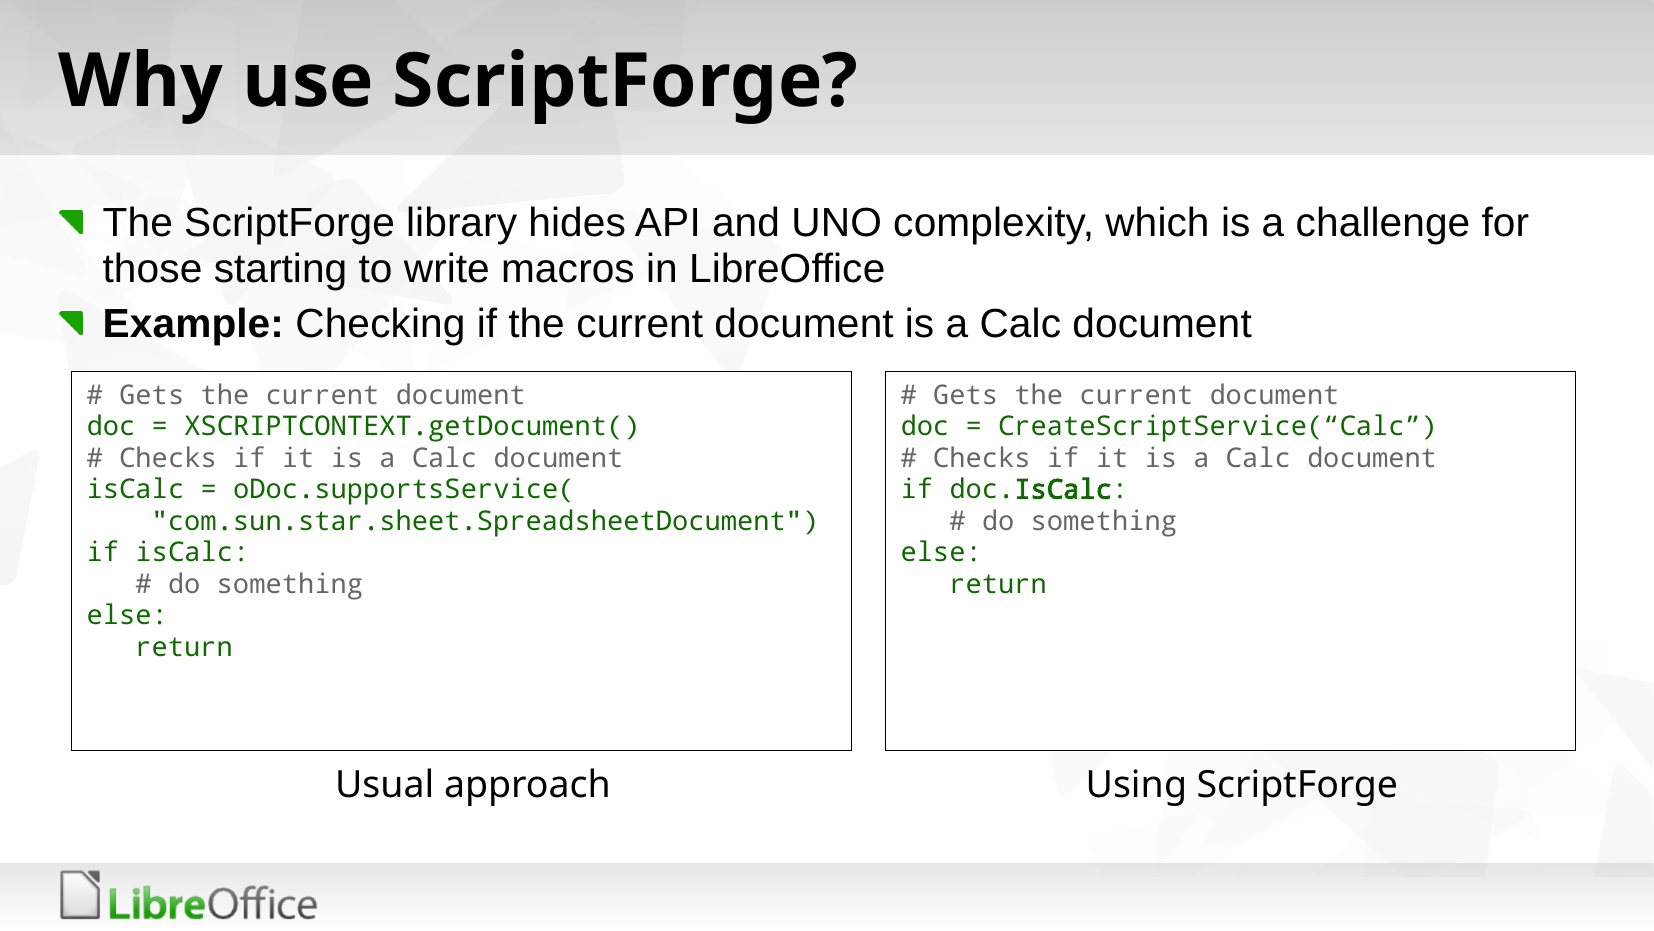

# Why use ScriptForge?
The ScriptForge library hides API and UNO complexity, which is a challenge for those starting to write macros in LibreOffice
Example: Checking if the current document is a Calc document
# Gets the current document
doc = XSCRIPTCONTEXT.getDocument()
# Checks if it is a Calc document
isCalc = oDoc.supportsService(
 "com.sun.star.sheet.SpreadsheetDocument")
if isCalc:
 # do something
else:
 return
# Gets the current document
doc = CreateScriptService(“Calc”)
# Checks if it is a Calc document
if doc.IsCalc:
 # do something
else:
 return
Usual approach
Using ScriptForge